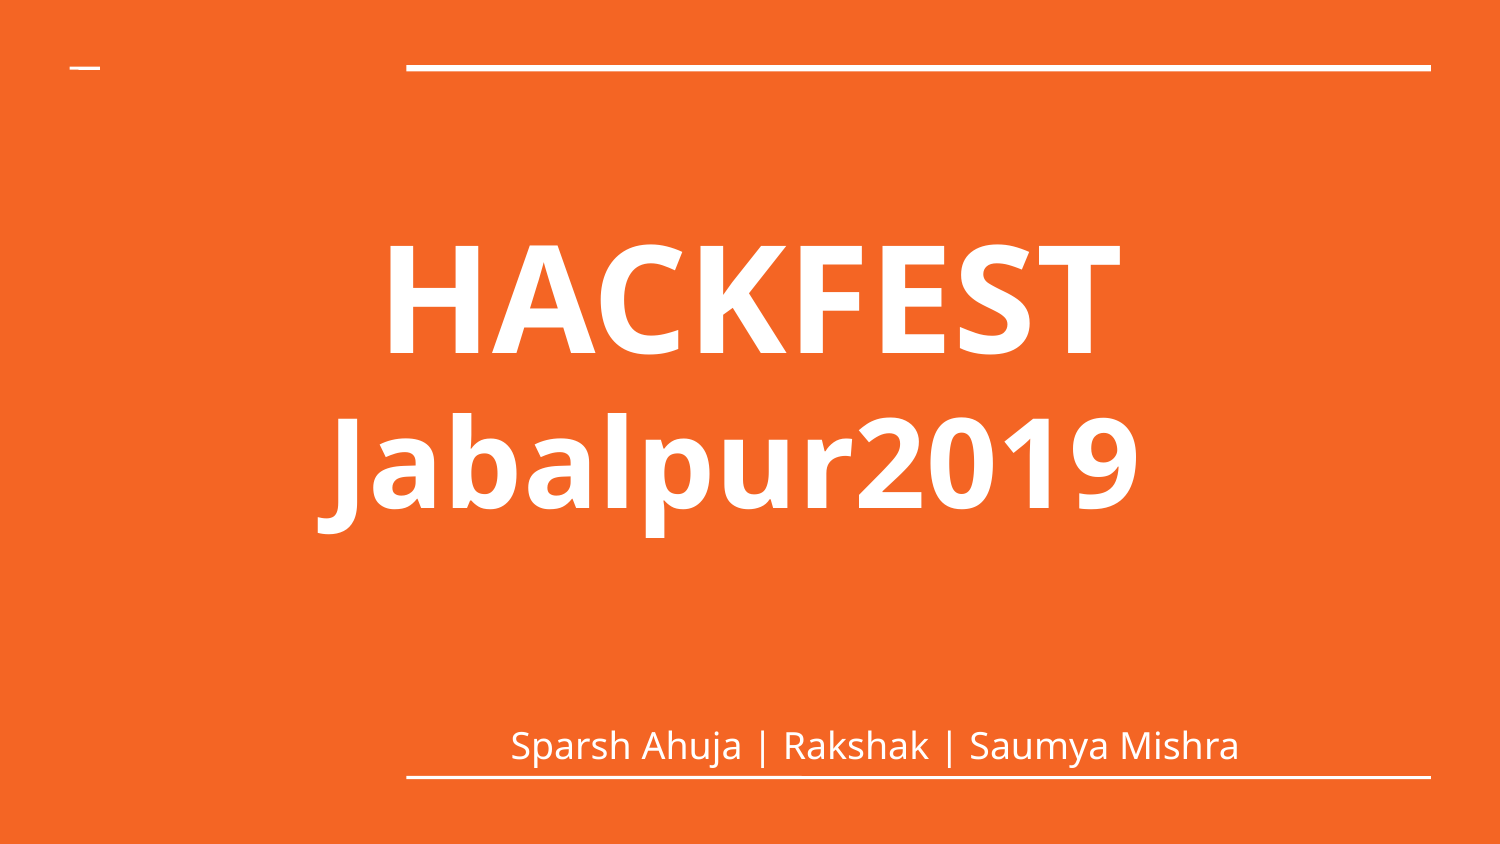

# HACKFEST Jabalpur2019
Sparsh Ahuja | Rakshak | Saumya Mishra